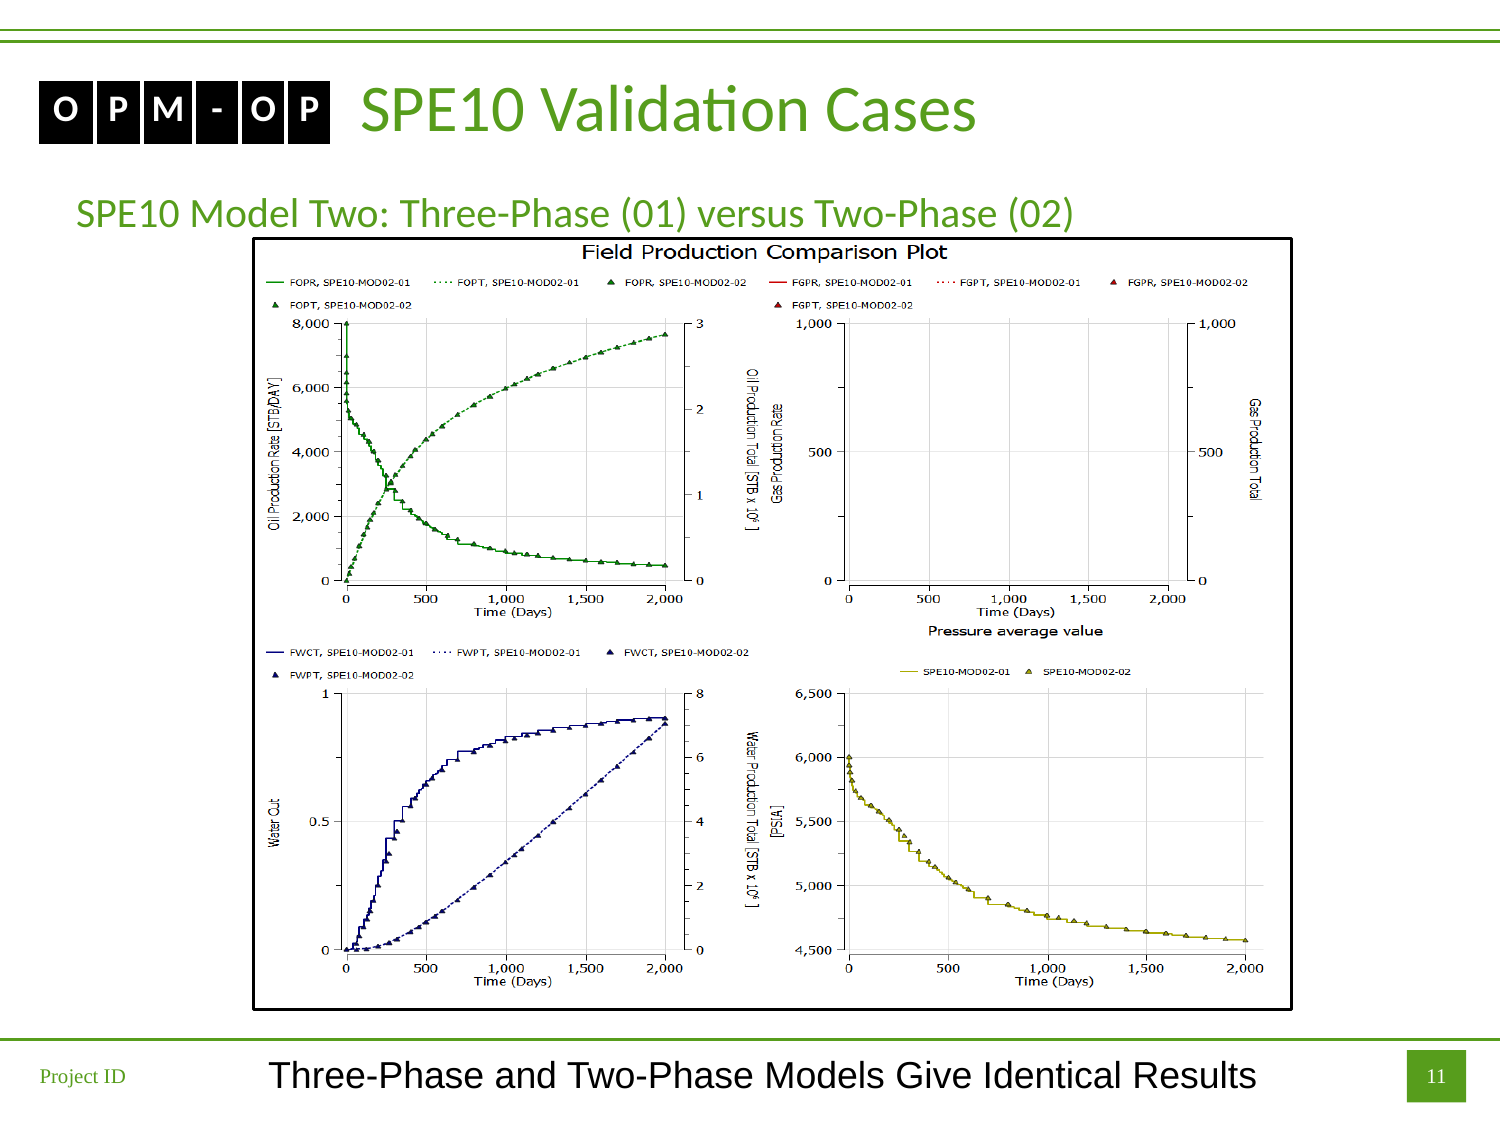

# SPE10 Validation Cases
SPE10 Model Two: Three-Phase (01) versus Two-Phase (02)
 Three-Phase and Two-Phase Models Give Identical Results
Project ID
11